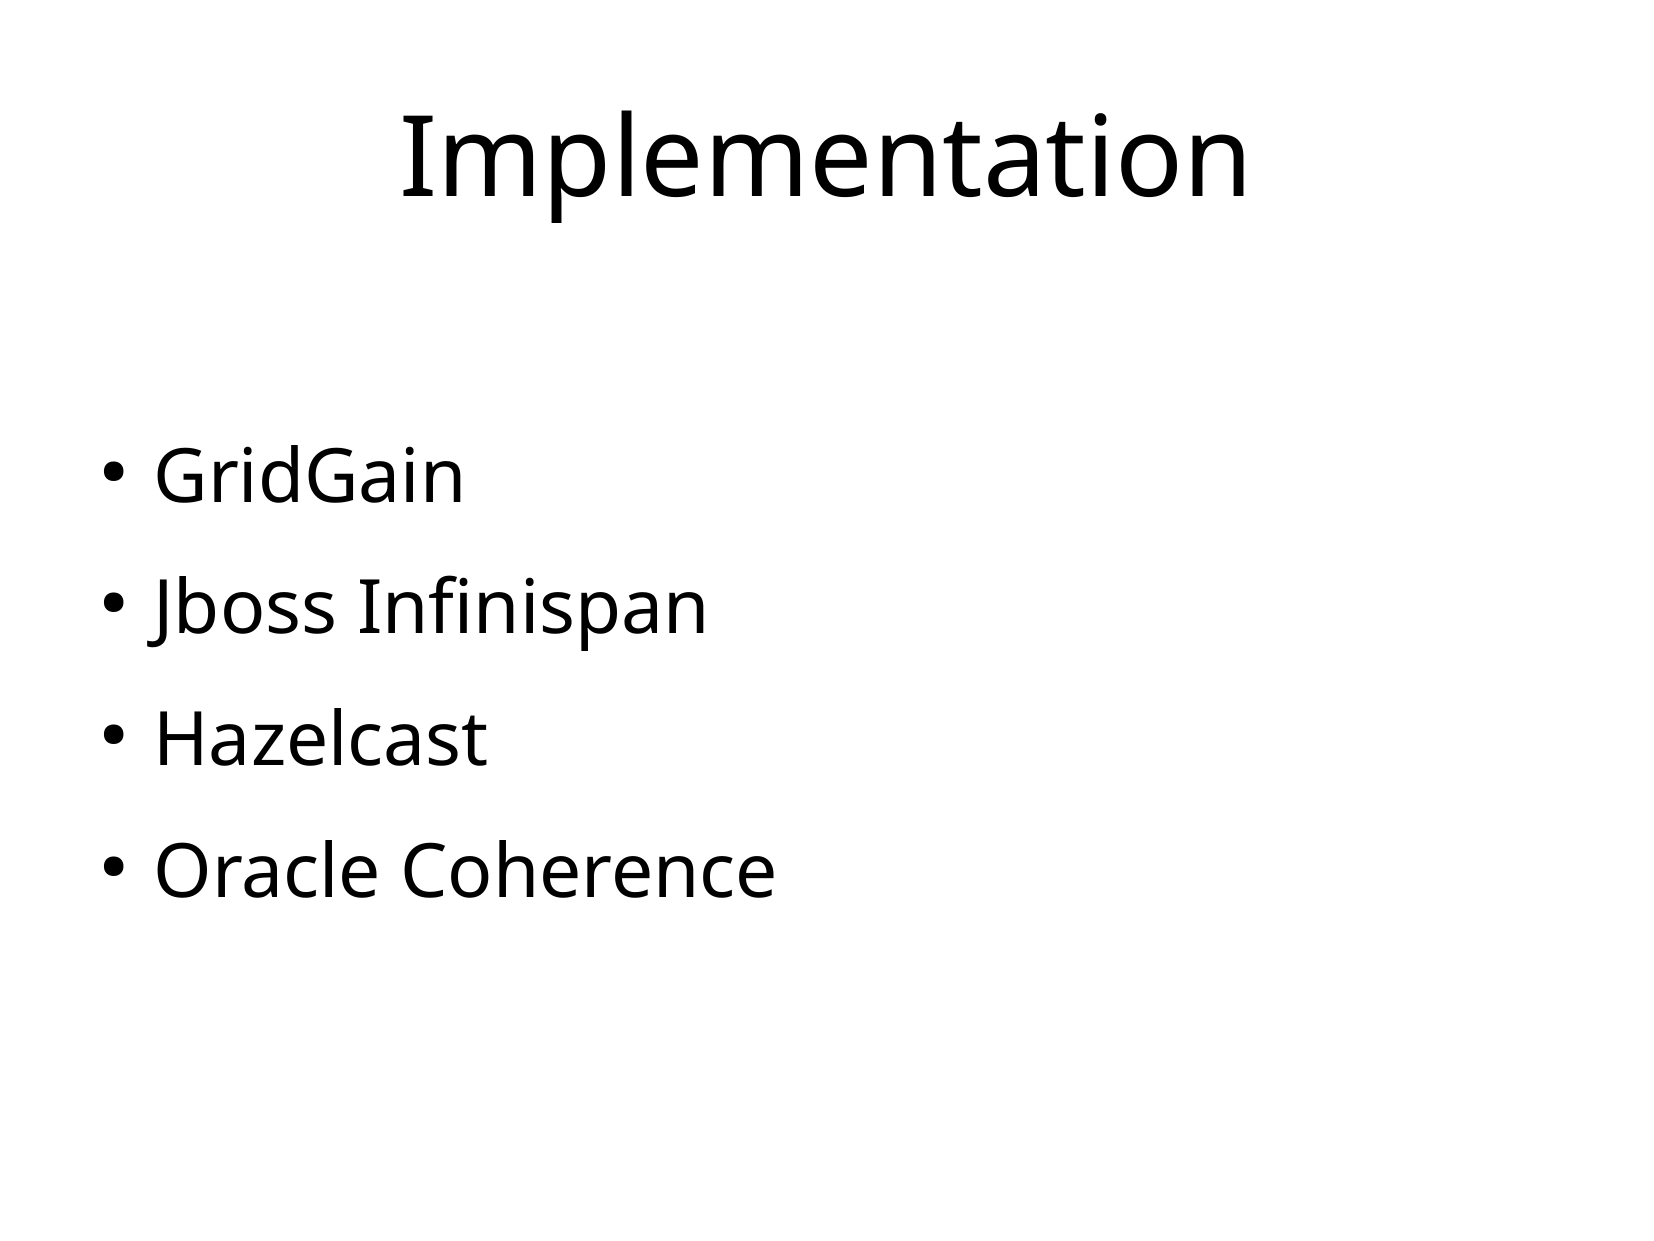

# Implementation
GridGain
Jboss Infinispan
Hazelcast
Oracle Coherence